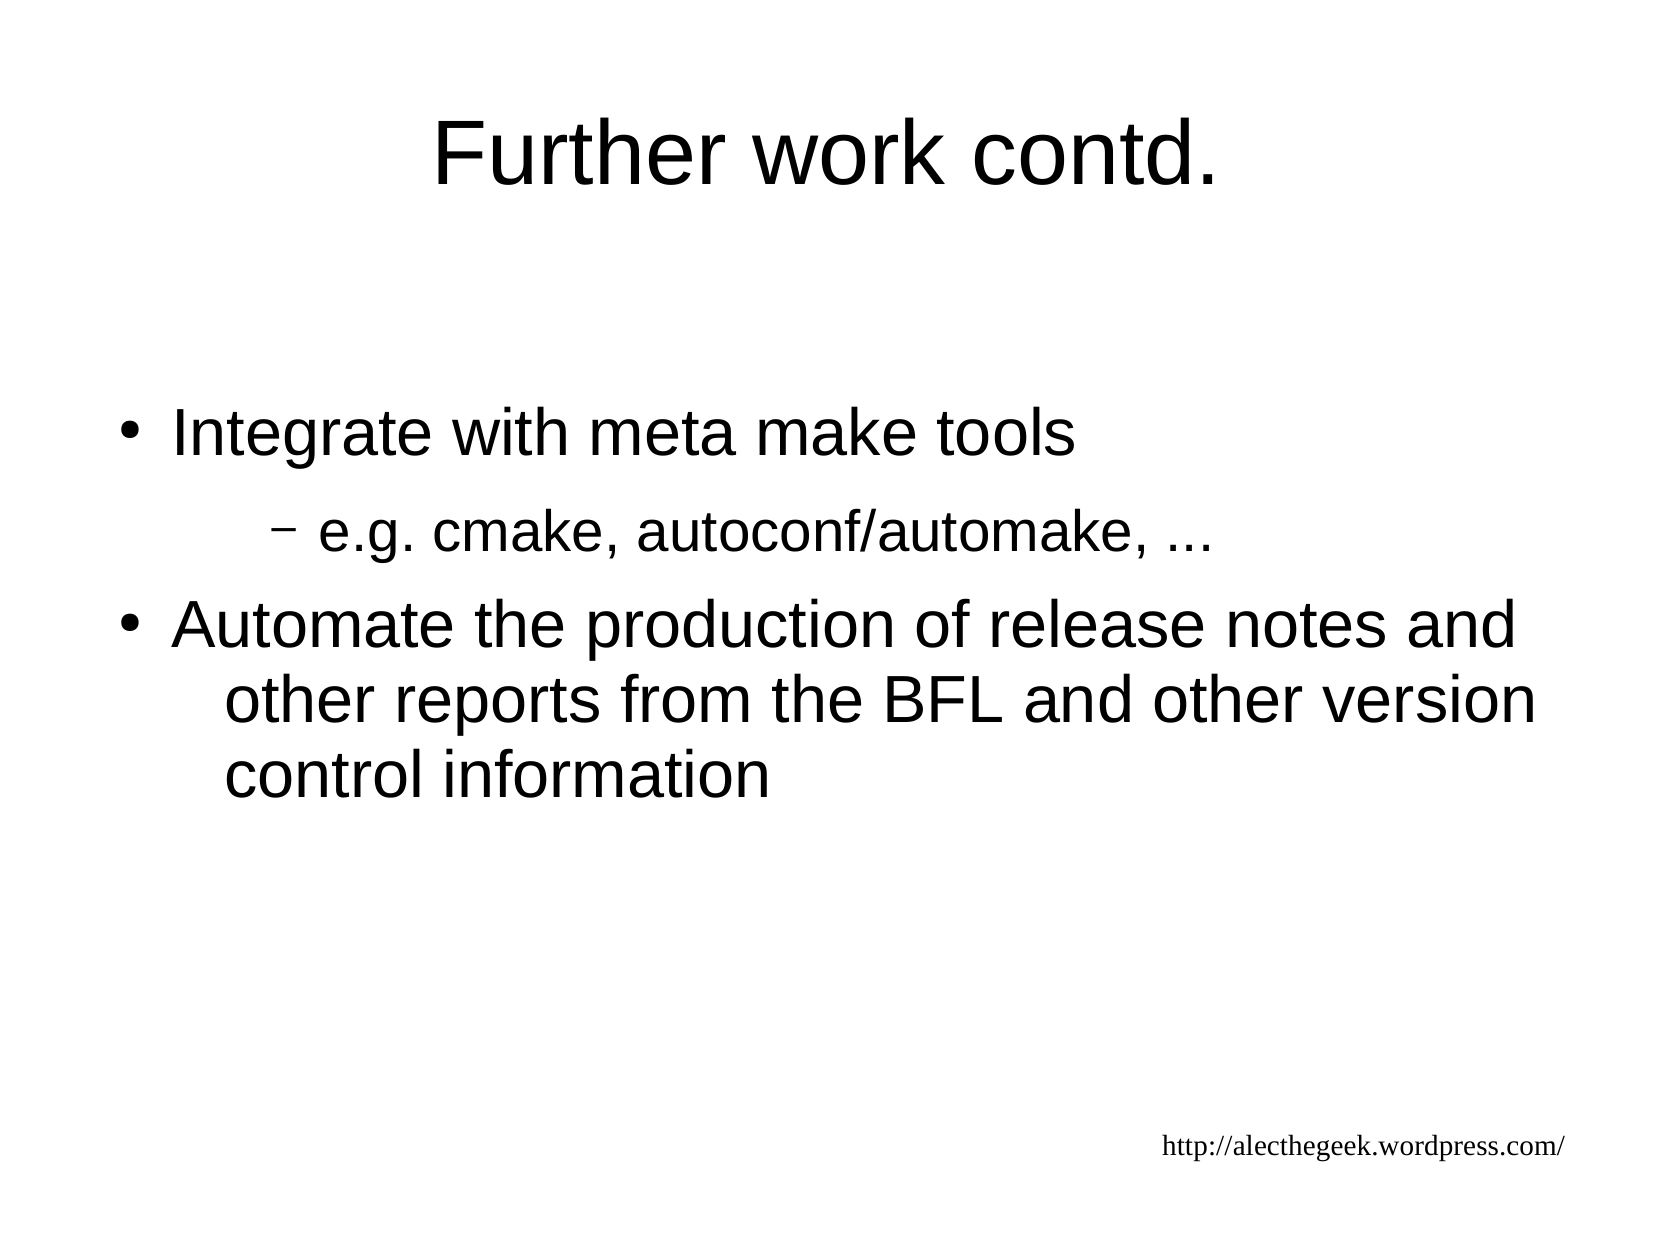

# Further work contd.
Integrate with meta make tools
e.g. cmake, autoconf/automake, ...
Automate the production of release notes and other reports from the BFL and other version control information
http://alecthegeek.wordpress.com/